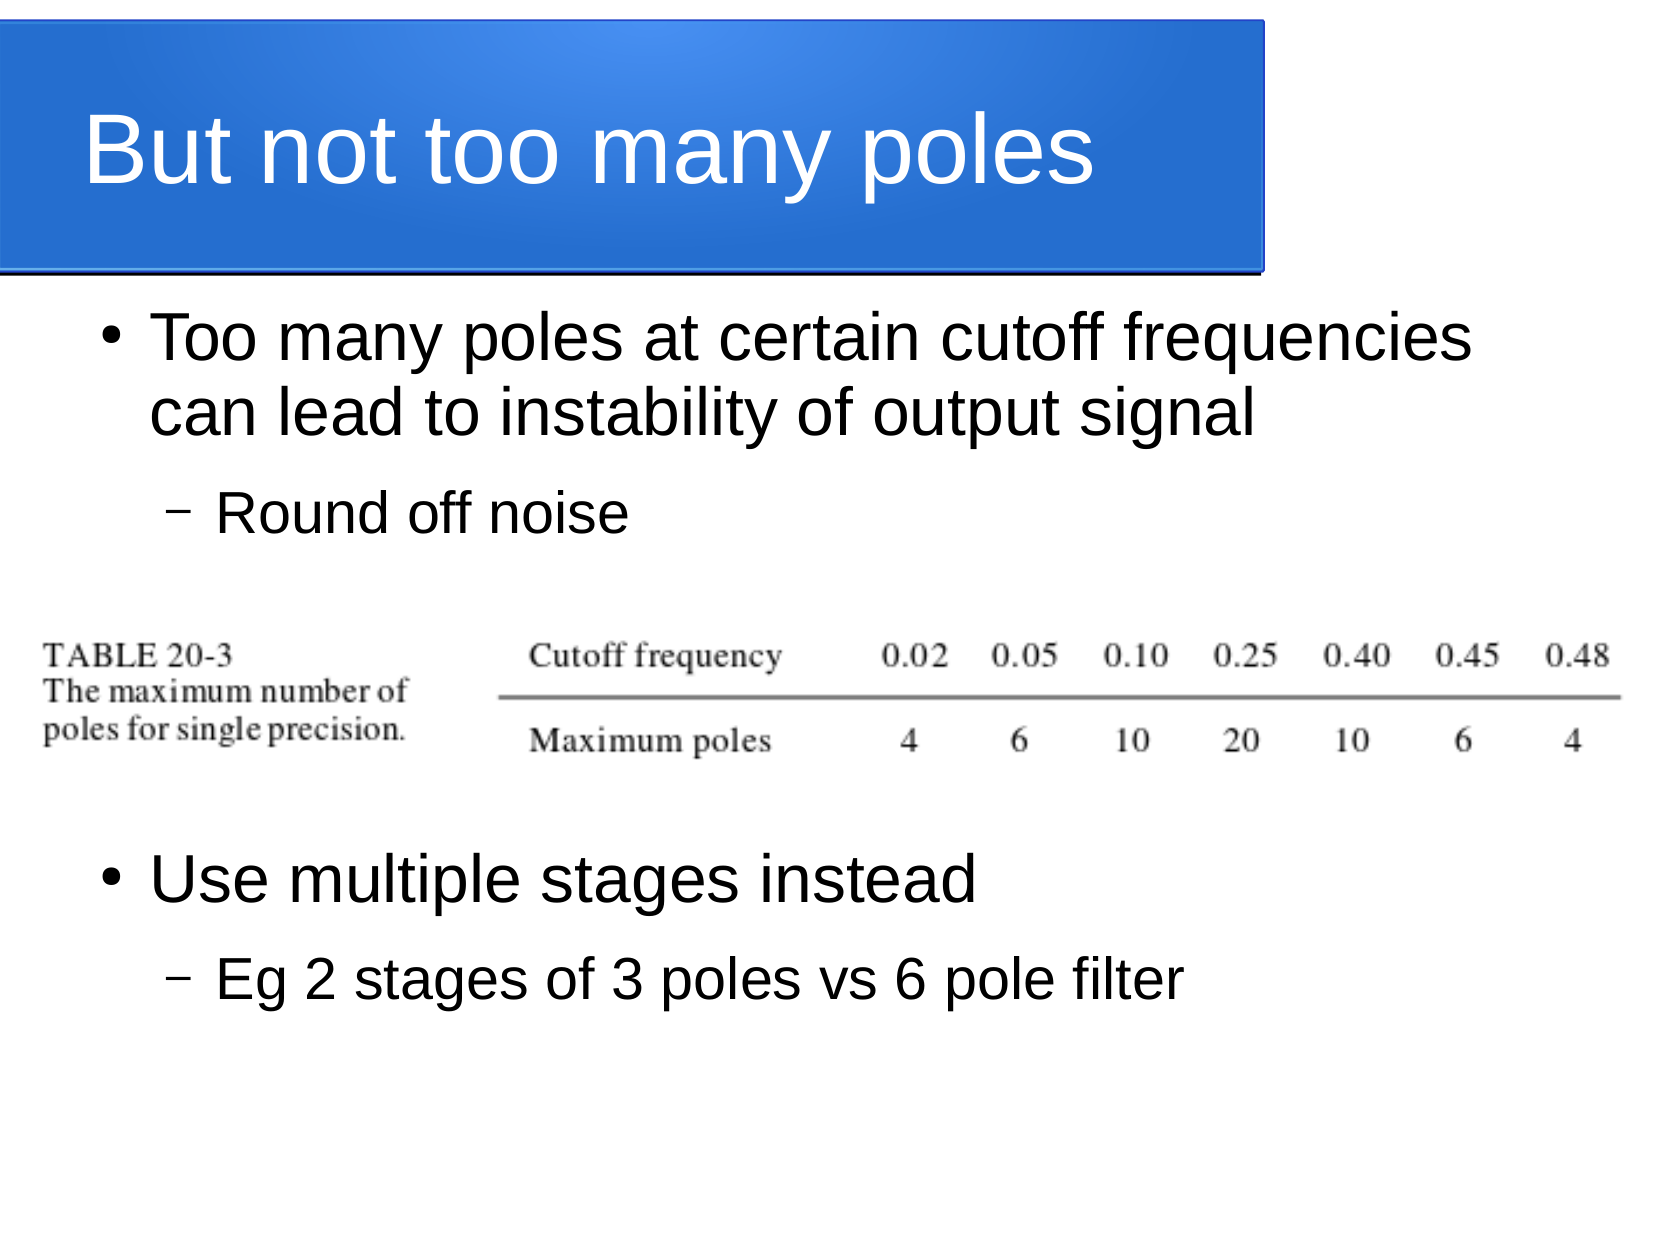

# But not too many poles
Too many poles at certain cutoff frequencies can lead to instability of output signal
Round off noise
Use multiple stages instead
Eg 2 stages of 3 poles vs 6 pole filter